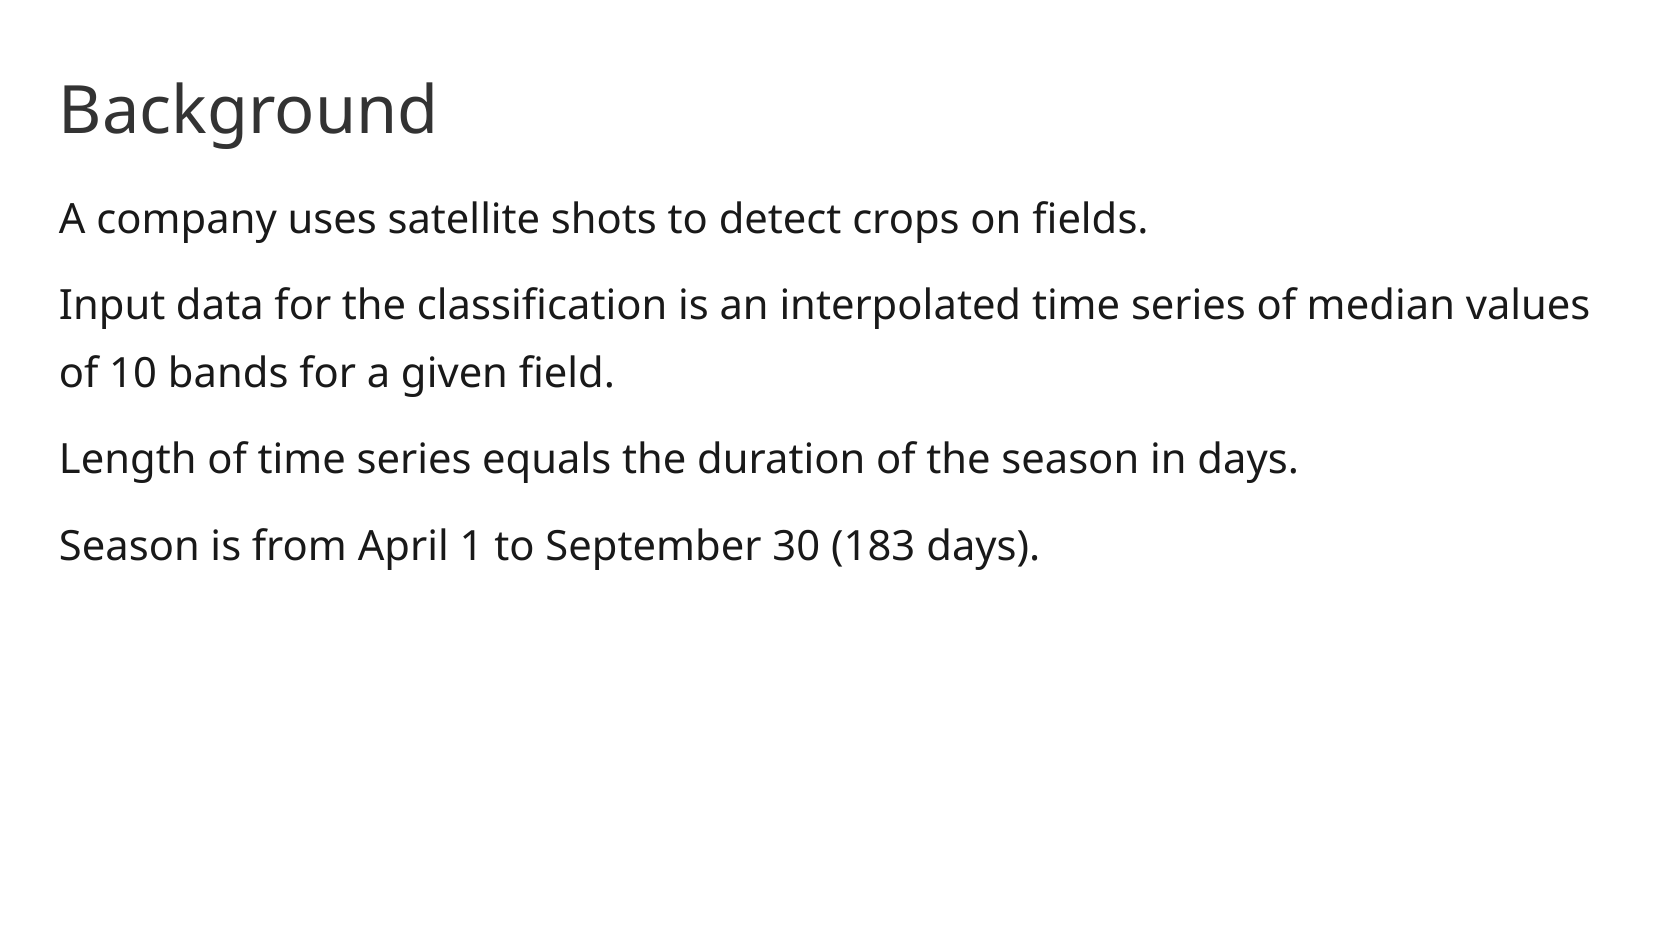

# Background
A company uses satellite shots to detect crops on fields.
Input data for the classification is an interpolated time series of median values of 10 bands for a given field.
Length of time series equals the duration of the season in days.
Season is from April 1 to September 30 (183 days).